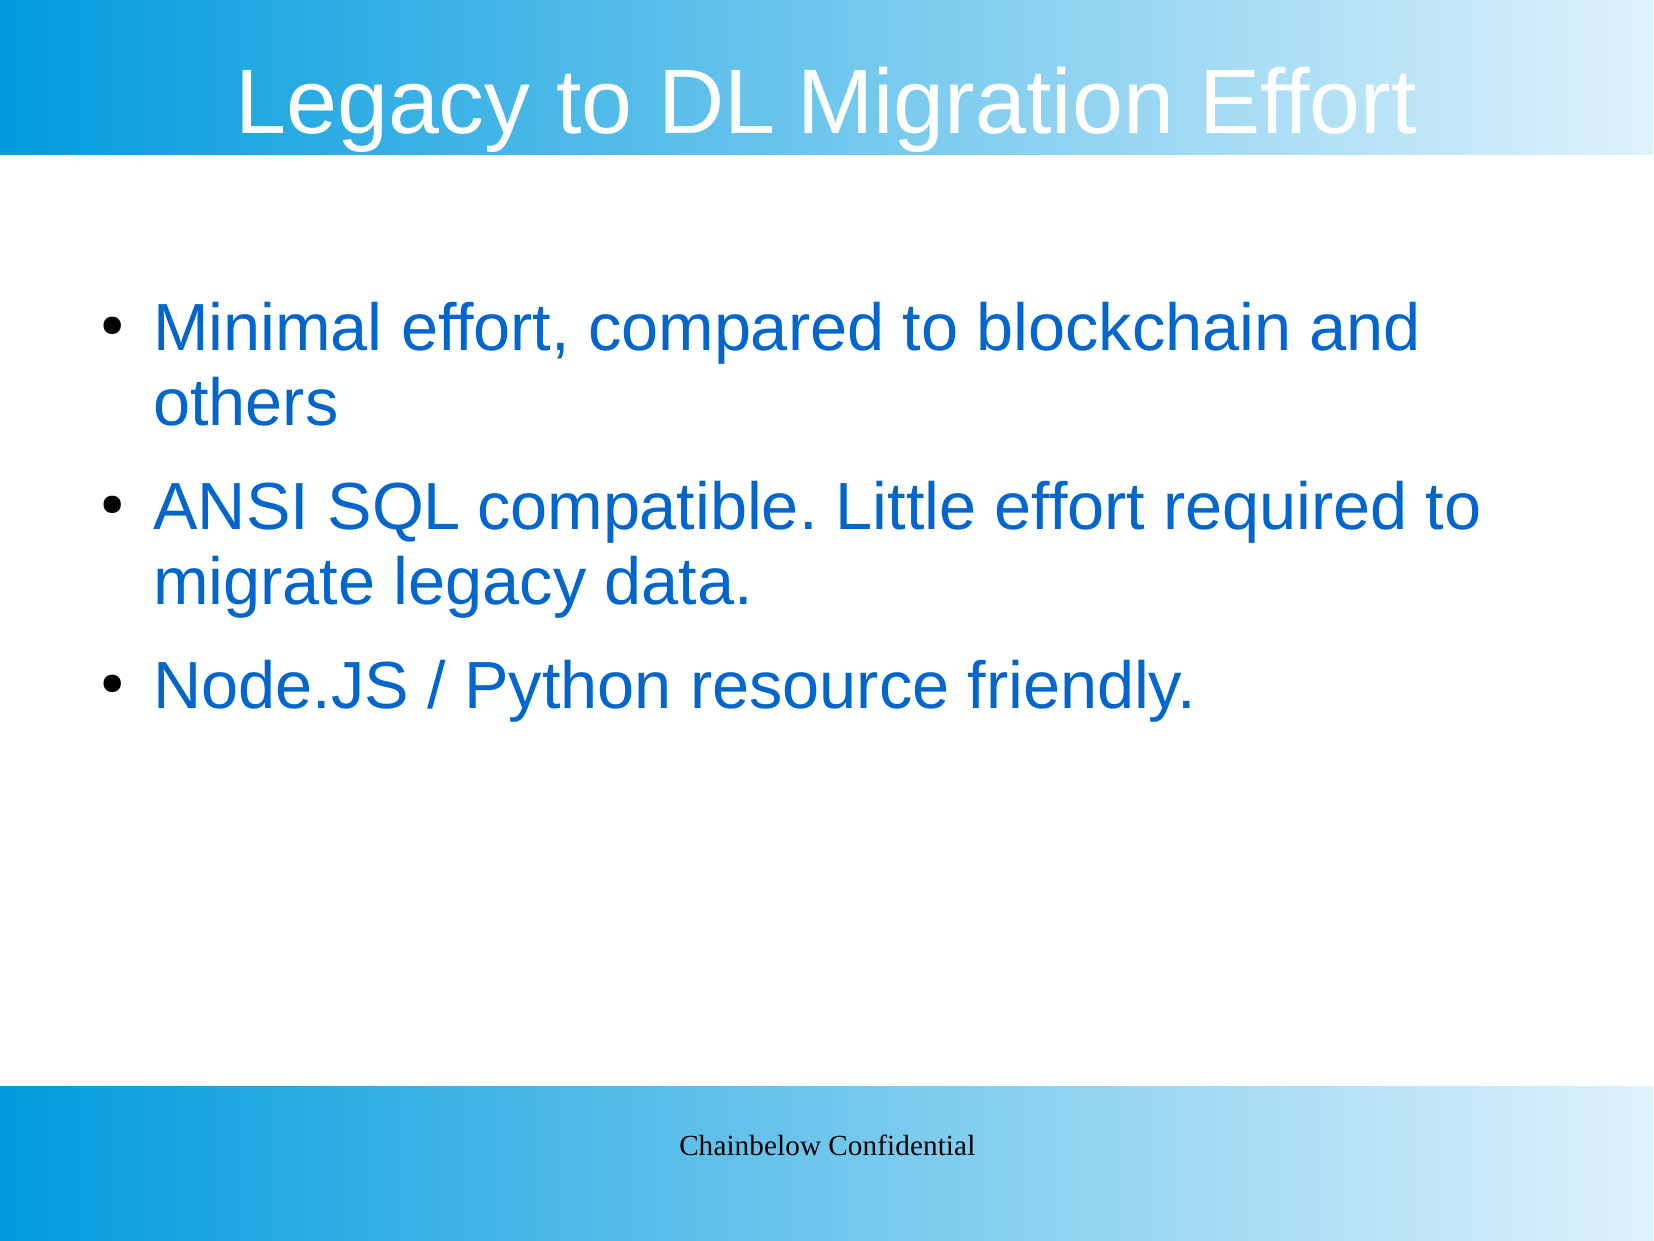

# Legacy to DL Migration Effort
Minimal effort, compared to blockchain and others
ANSI SQL compatible. Little effort required to migrate legacy data.
Node.JS / Python resource friendly.